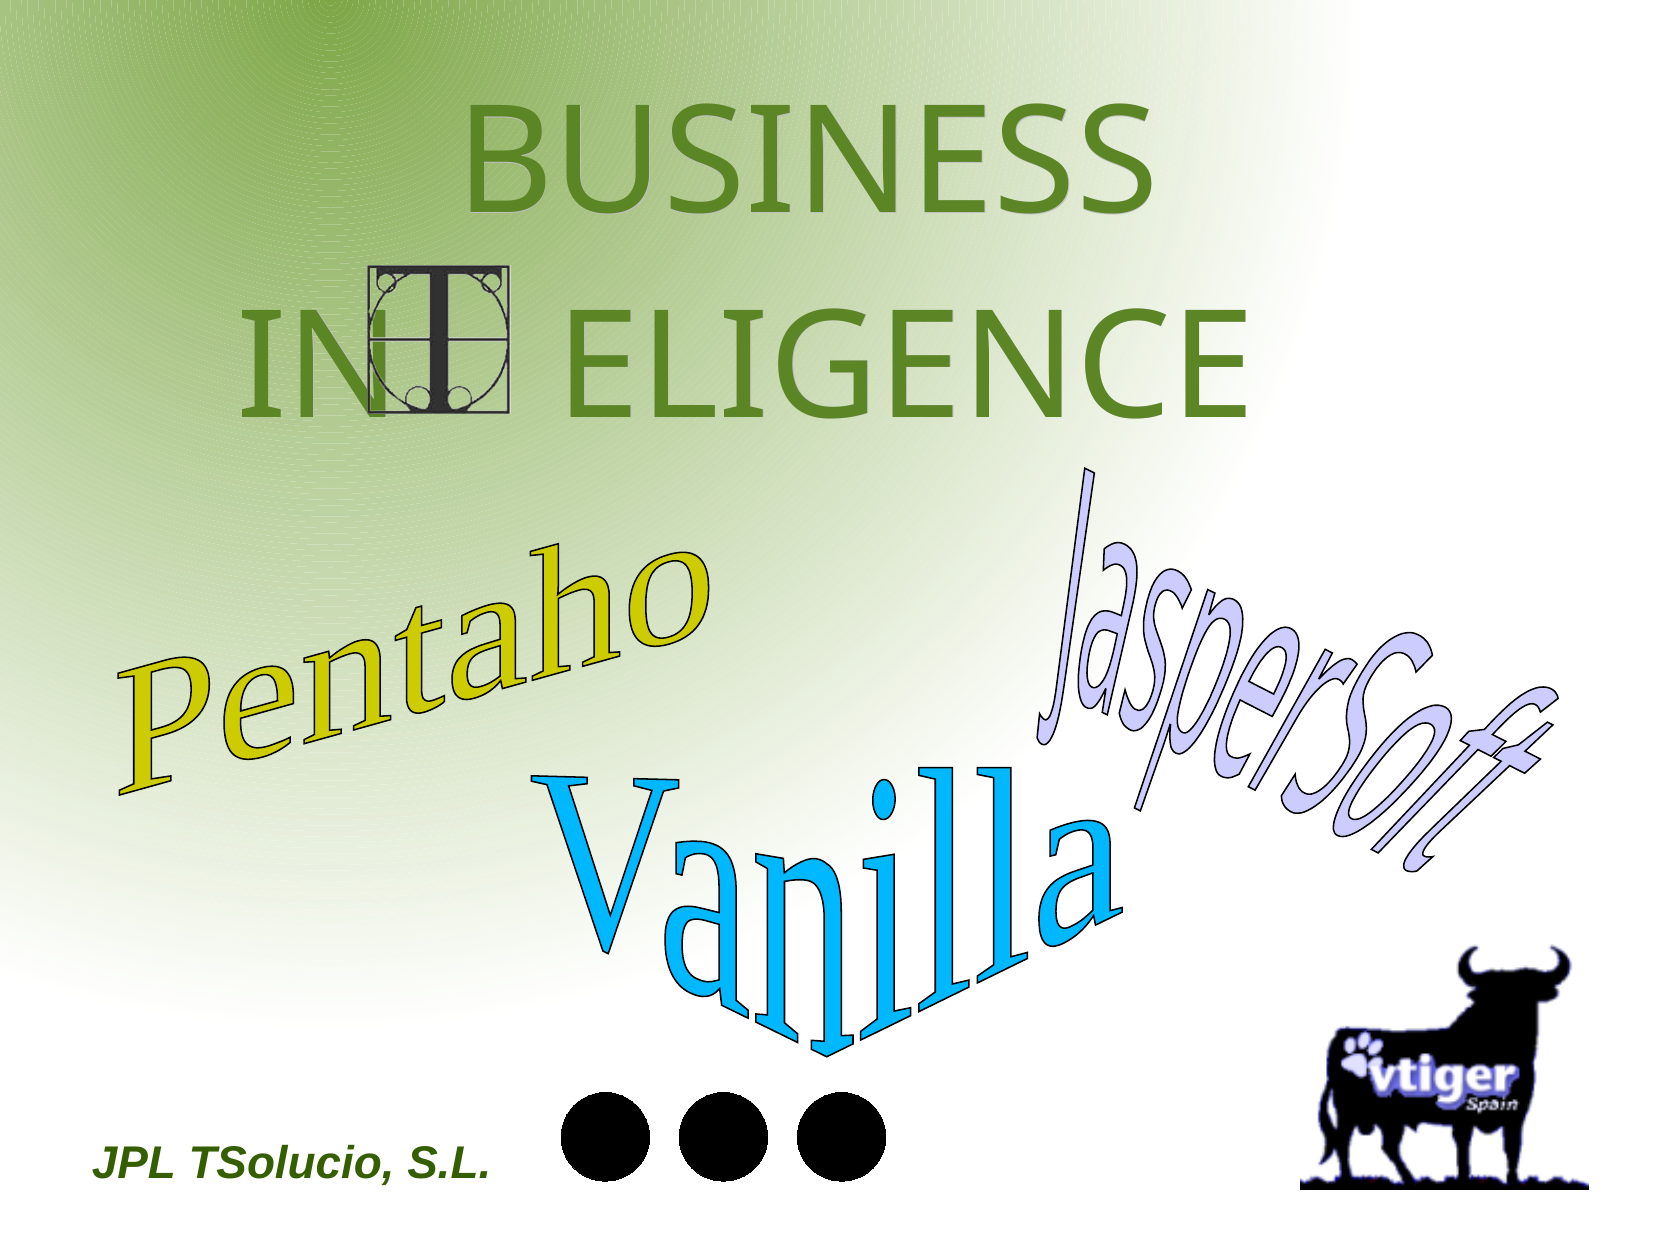

# BUSINESS IN ELIGENCE
Pentaho
JasperSoft
Vanilla